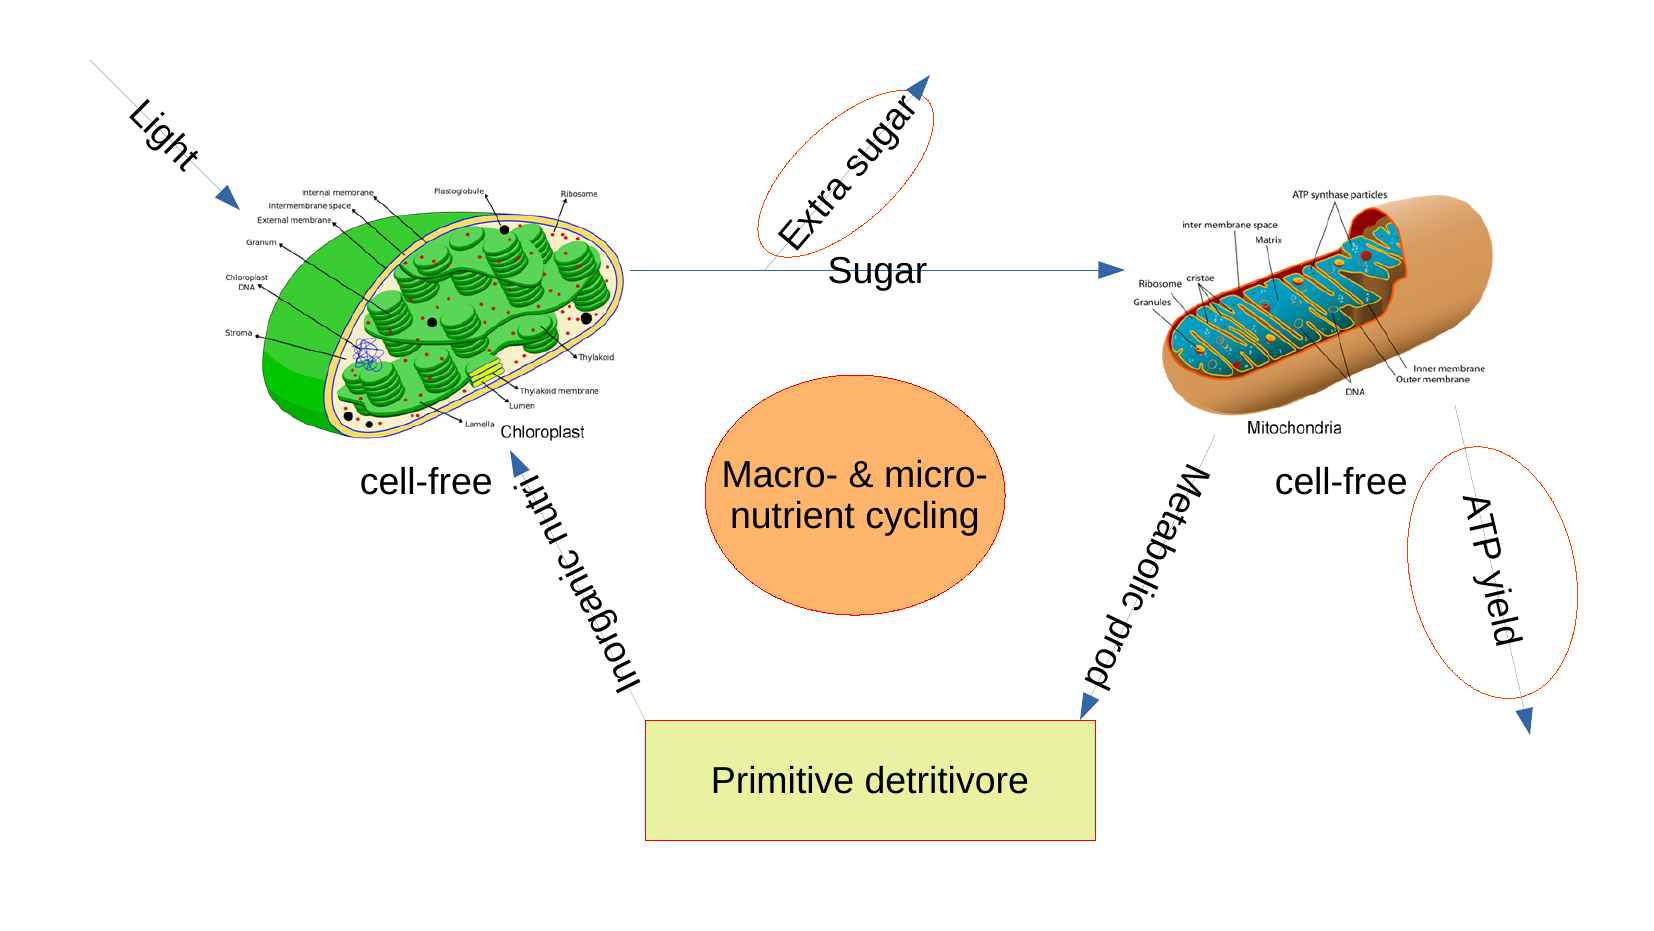

Light
Extra sugar
Sugar
Macro- & micro-
nutrient cycling
ATP yield
Metabolic prod
Inorganic nutri
cell-free
cell-free
Primitive detritivore